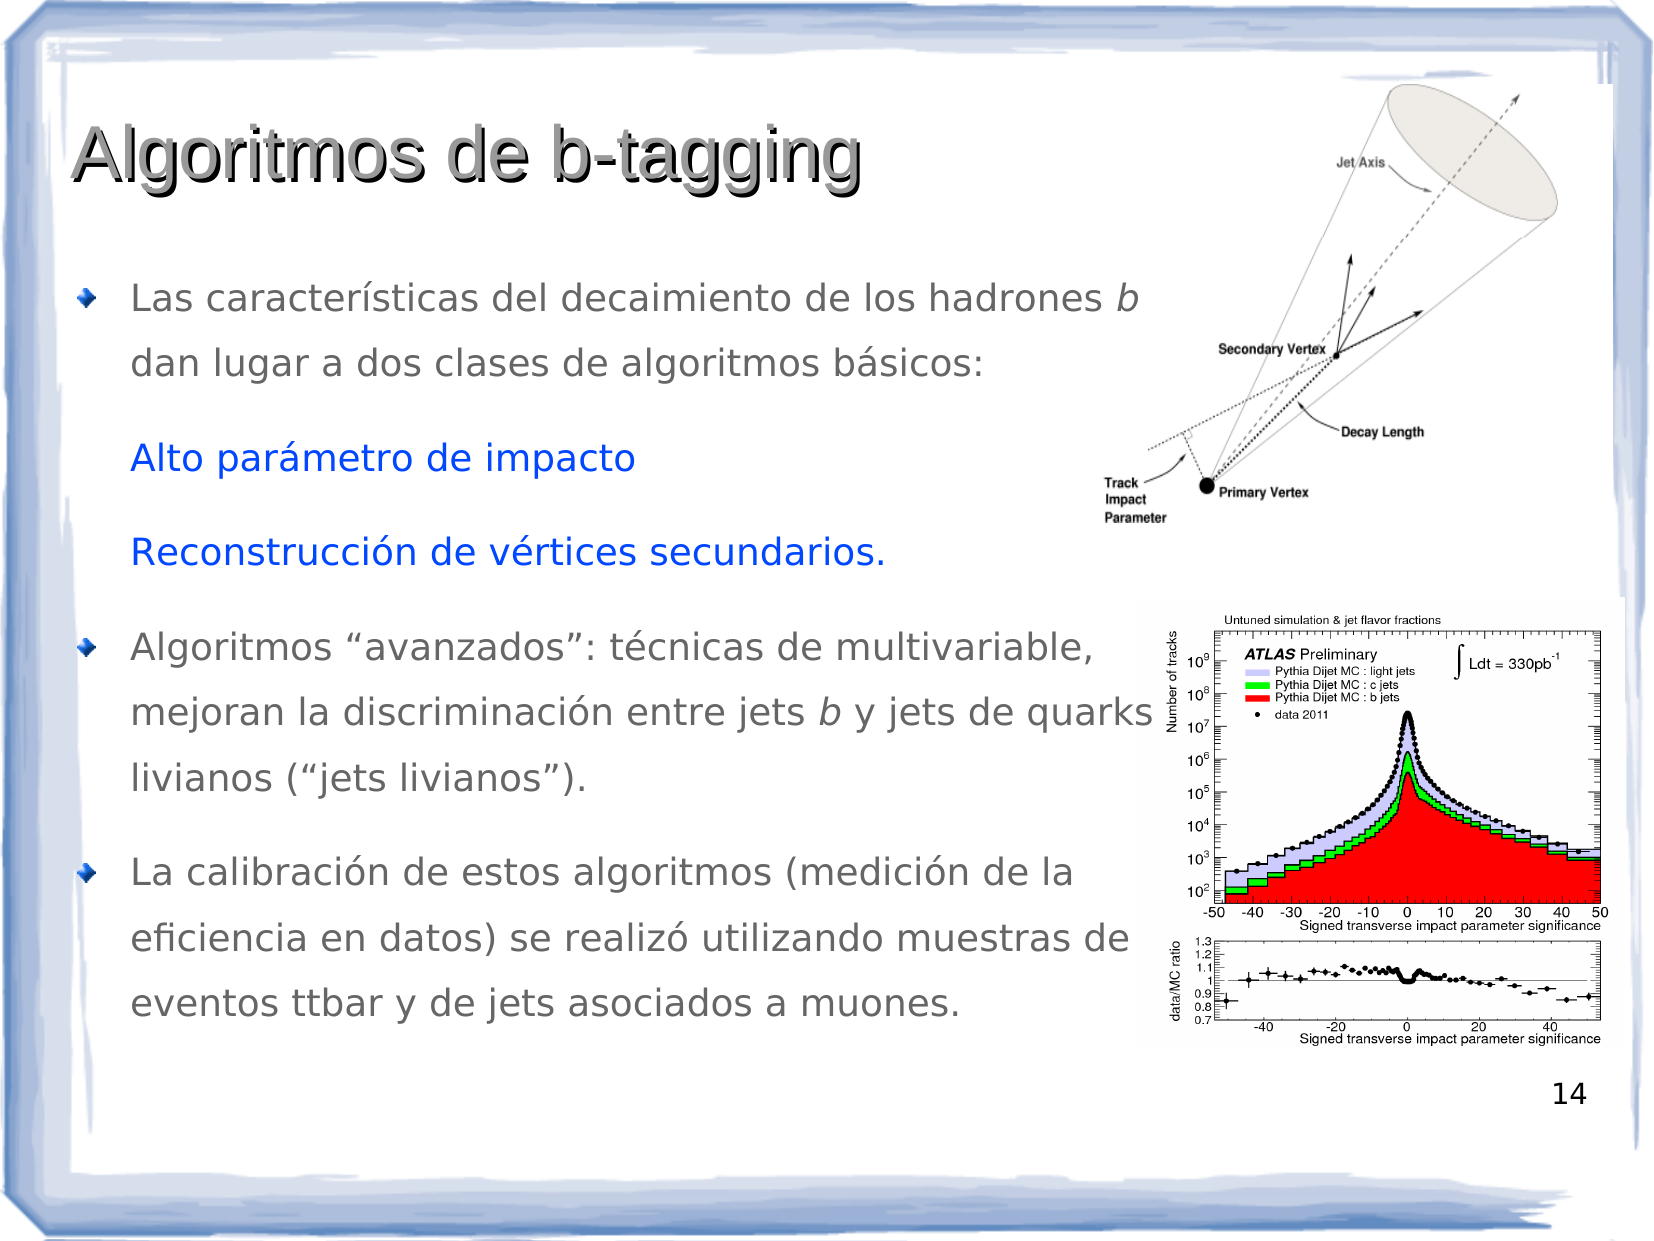

# Algoritmos de b-tagging
Las características del decaimiento de los hadrones b dan lugar a dos clases de algoritmos básicos:
Alto parámetro de impacto
Reconstrucción de vértices secundarios.
Algoritmos “avanzados”: técnicas de multivariable, mejoran la discriminación entre jets b y jets de quarks livianos (“jets livianos”).
La calibración de estos algoritmos (medición de la eficiencia en datos) se realizó utilizando muestras de eventos ttbar y de jets asociados a muones.
14